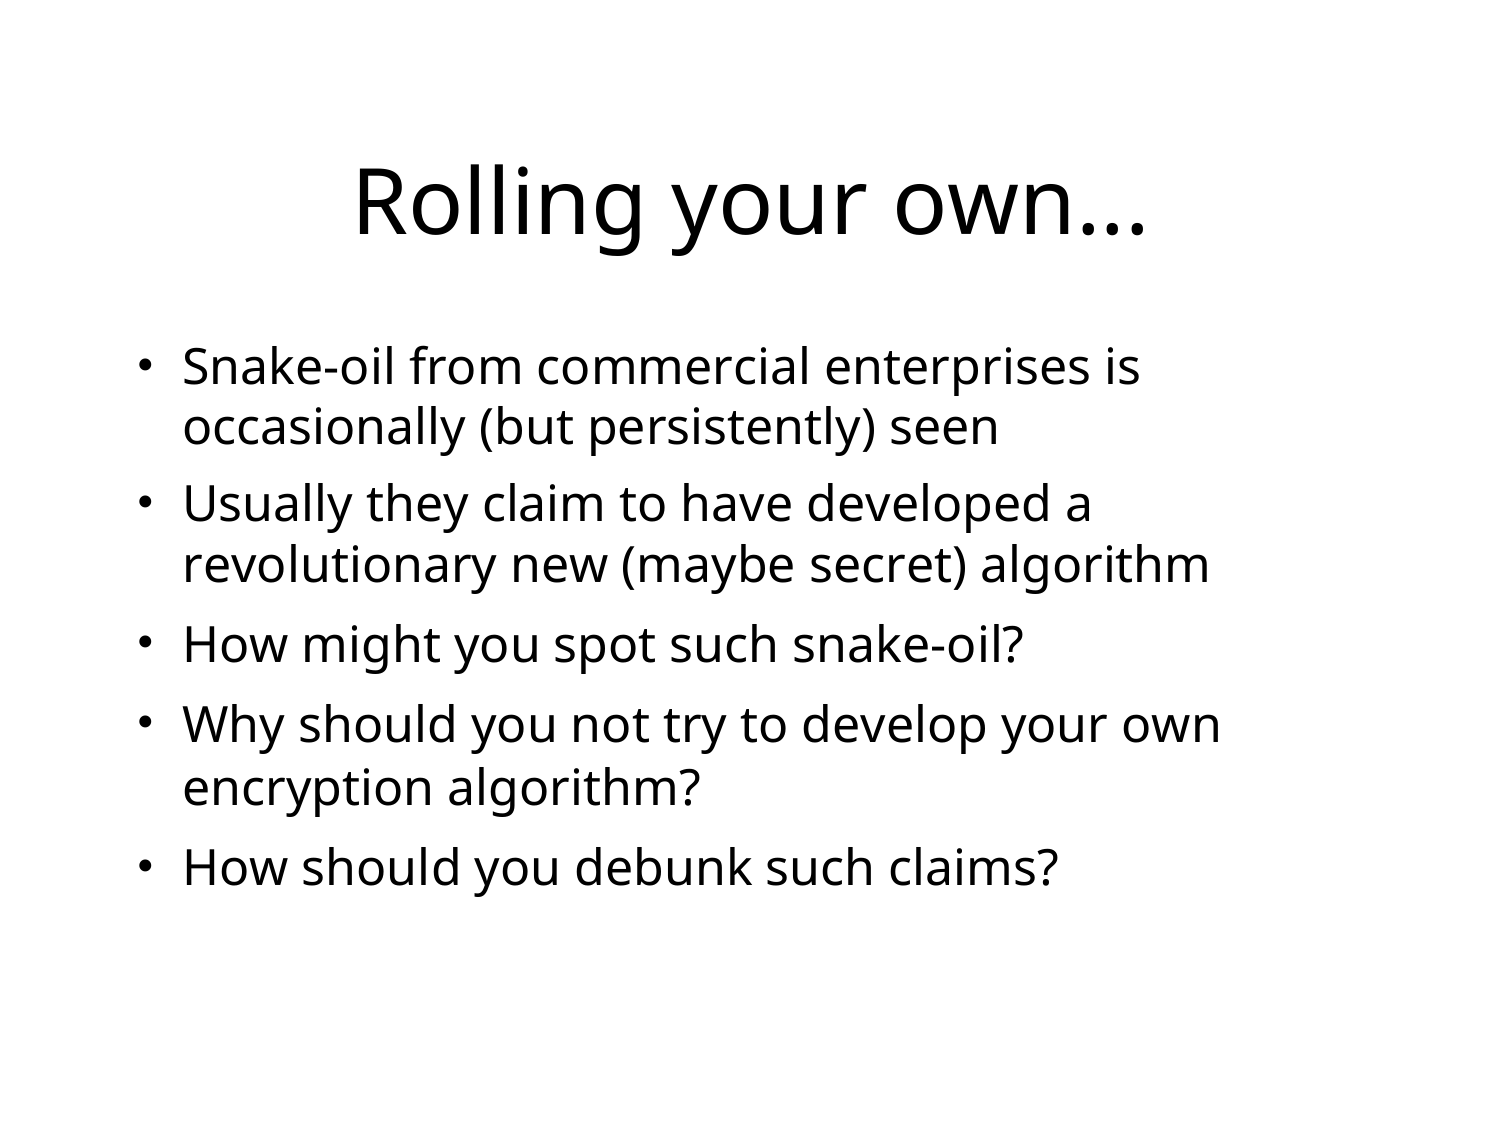

# Rolling your own...
Snake-oil from commercial enterprises is occasionally (but persistently) seen
Usually they claim to have developed a revolutionary new (maybe secret) algorithm
How might you spot such snake-oil?
Why should you not try to develop your own encryption algorithm?
How should you debunk such claims?